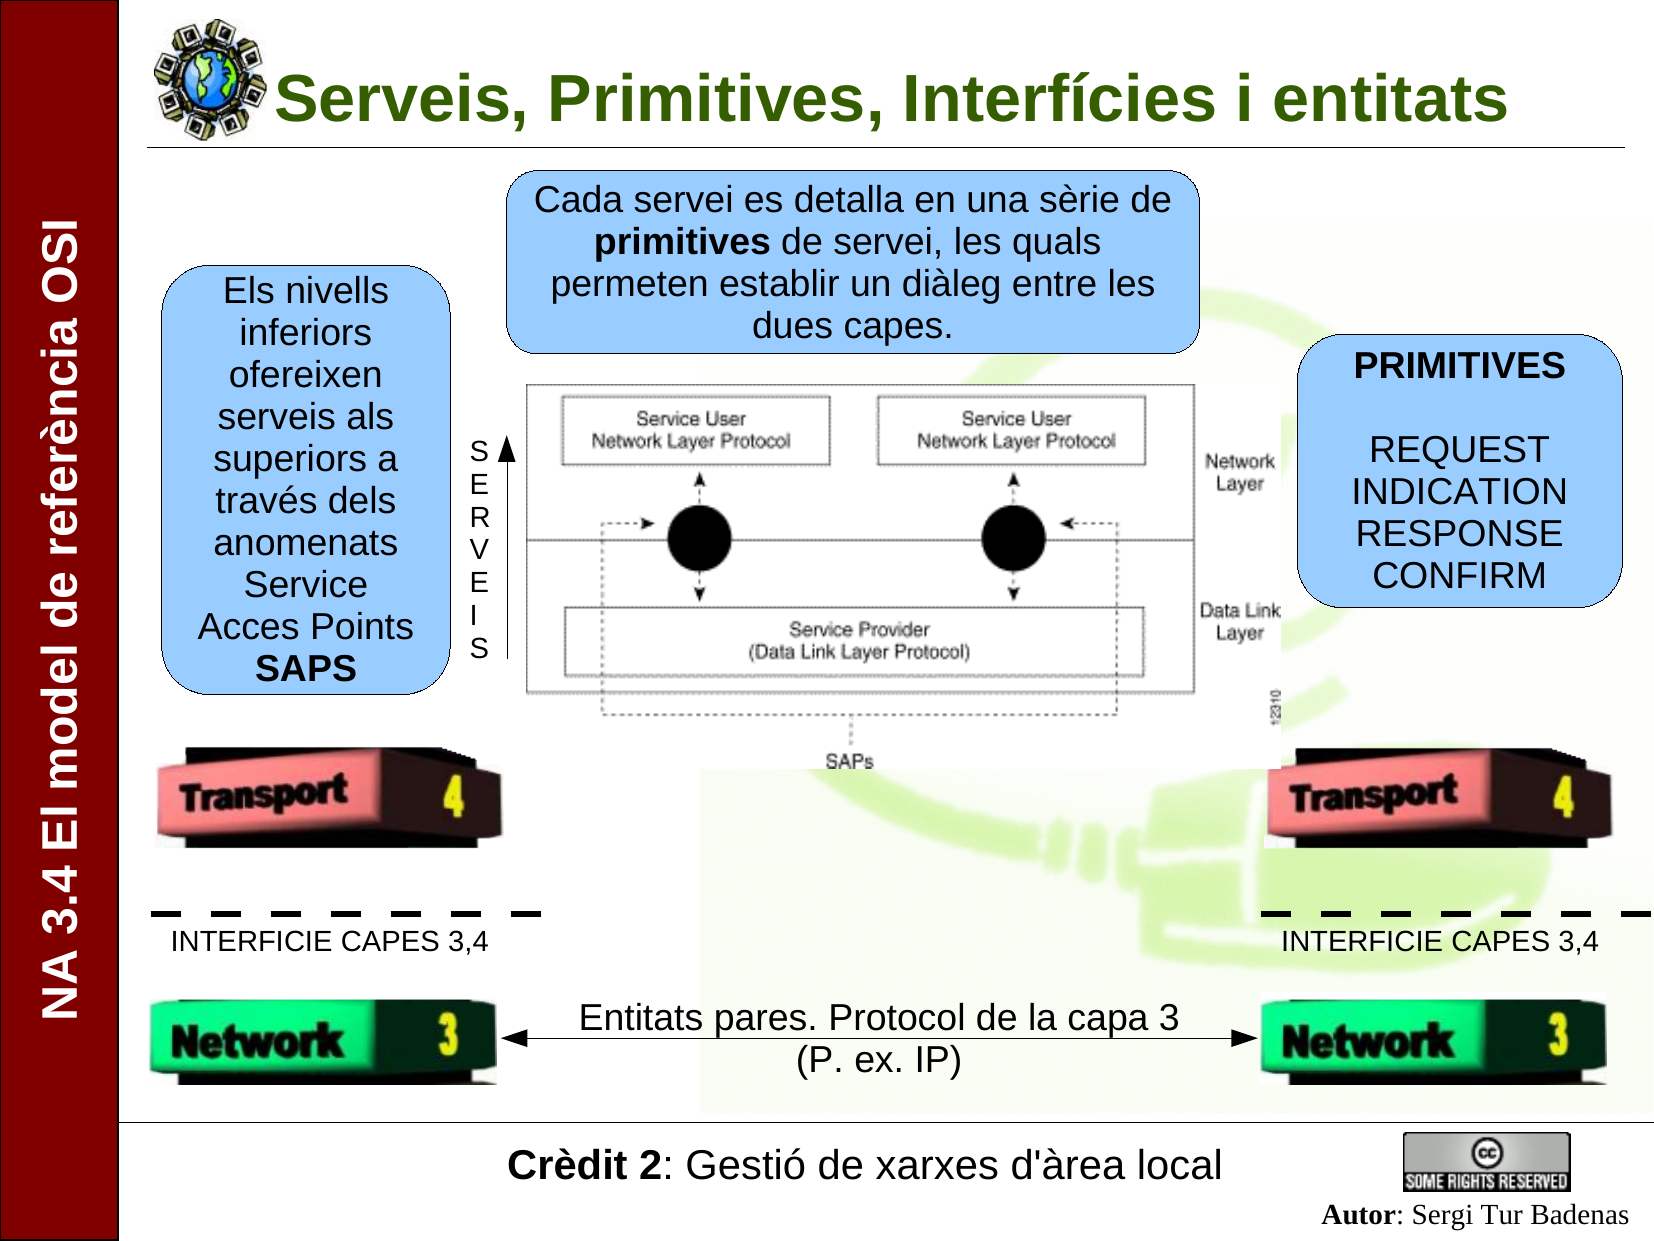

# Serveis, Primitives, Interfícies i entitats
Cada servei es detalla en una sèrie de primitives de servei, les quals permeten establir un diàleg entre les dues capes.
Els nivells inferiors ofereixen serveis als superiors a través dels anomenats Service Acces Points
SAPS
PRIMITIVES
REQUEST
INDICATION
RESPONSE
CONFIRM
SERVEIS
INTERFICIE CAPES 3,4
INTERFICIE CAPES 3,4
Entitats pares. Protocol de la capa 3
(P. ex. IP)